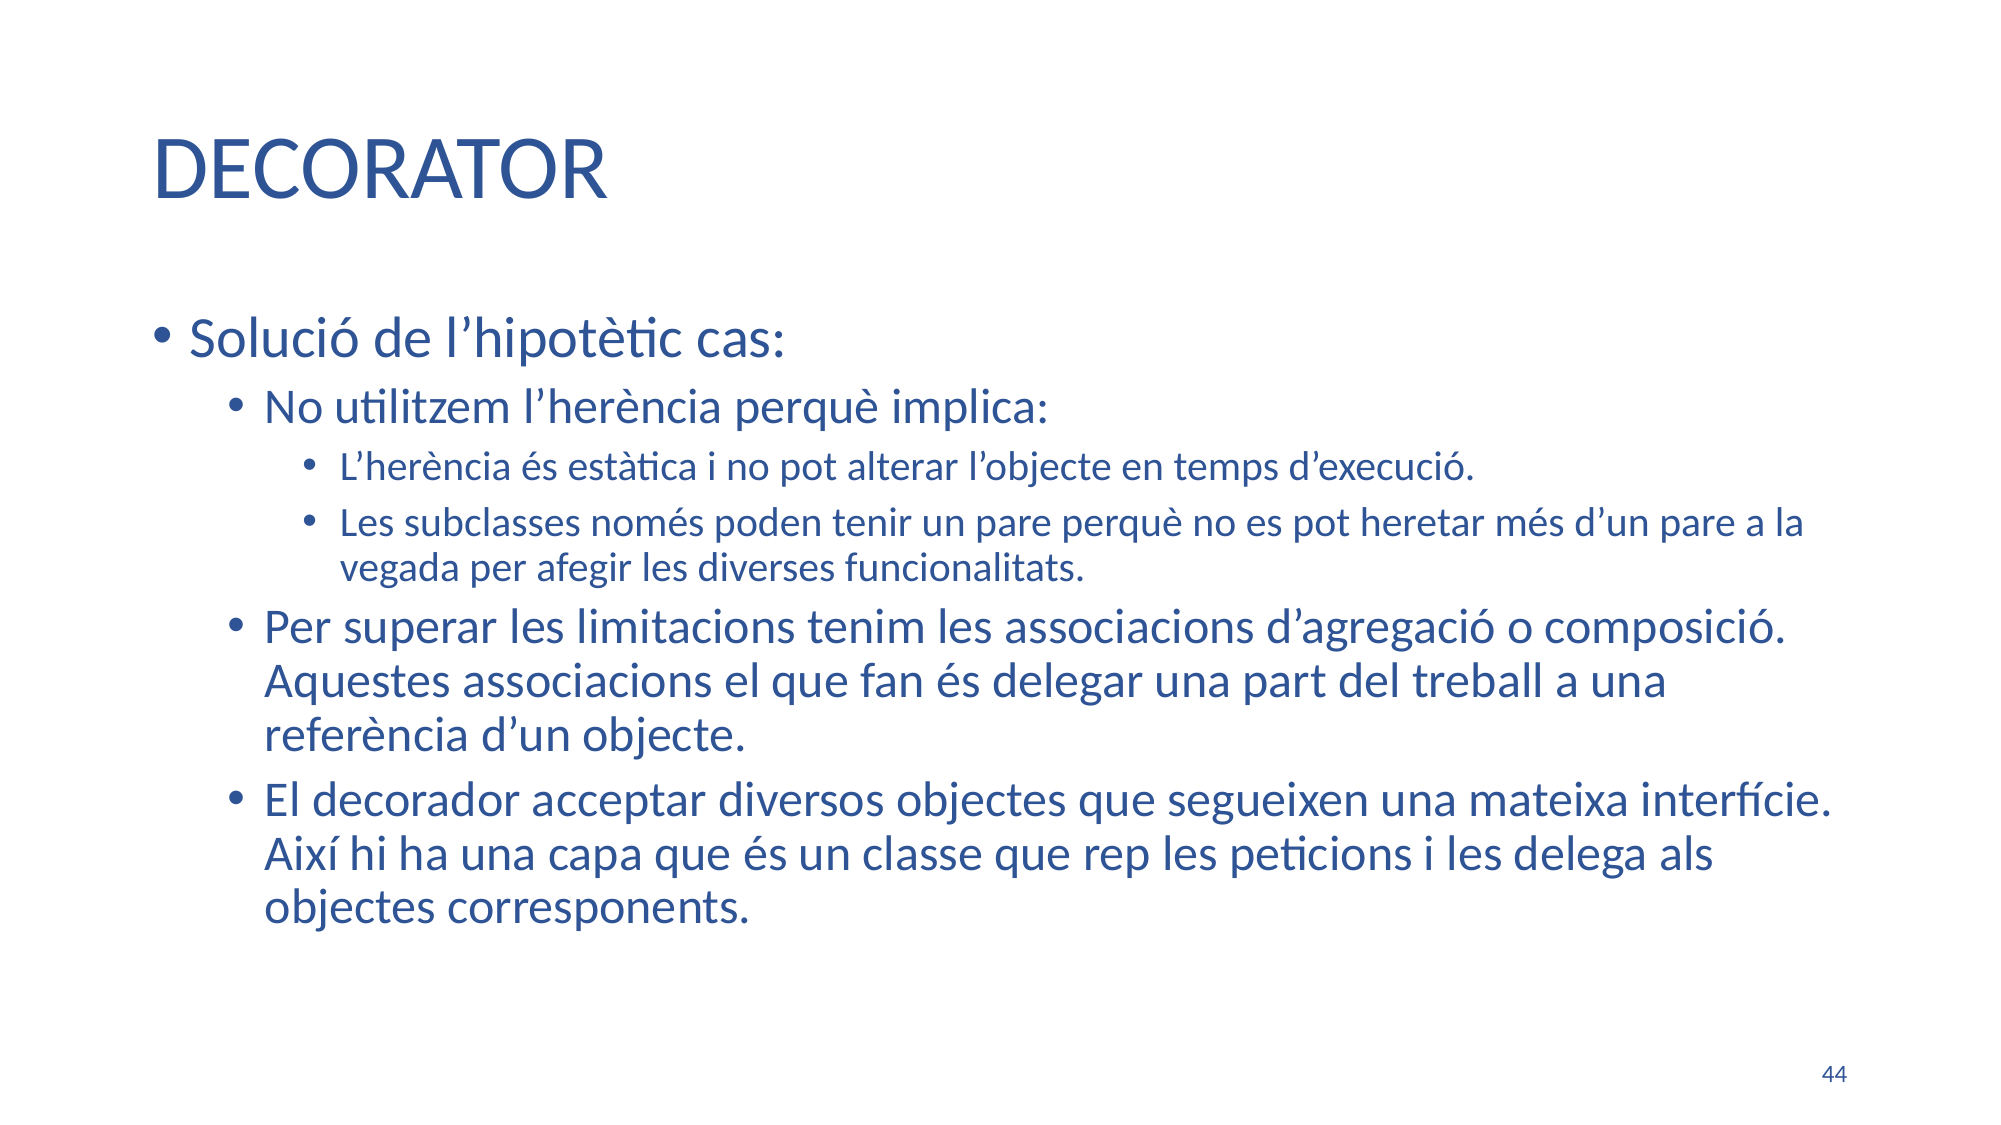

# DECORATOR
Solució de l’hipotètic cas:
No utilitzem l’herència perquè implica:
L’herència és estàtica i no pot alterar l’objecte en temps d’execució.
Les subclasses només poden tenir un pare perquè no es pot heretar més d’un pare a la vegada per afegir les diverses funcionalitats.
Per superar les limitacions tenim les associacions d’agregació o composició. Aquestes associacions el que fan és delegar una part del treball a una referència d’un objecte.
El decorador acceptar diversos objectes que segueixen una mateixa interfície. Així hi ha una capa que és un classe que rep les peticions i les delega als objectes corresponents.